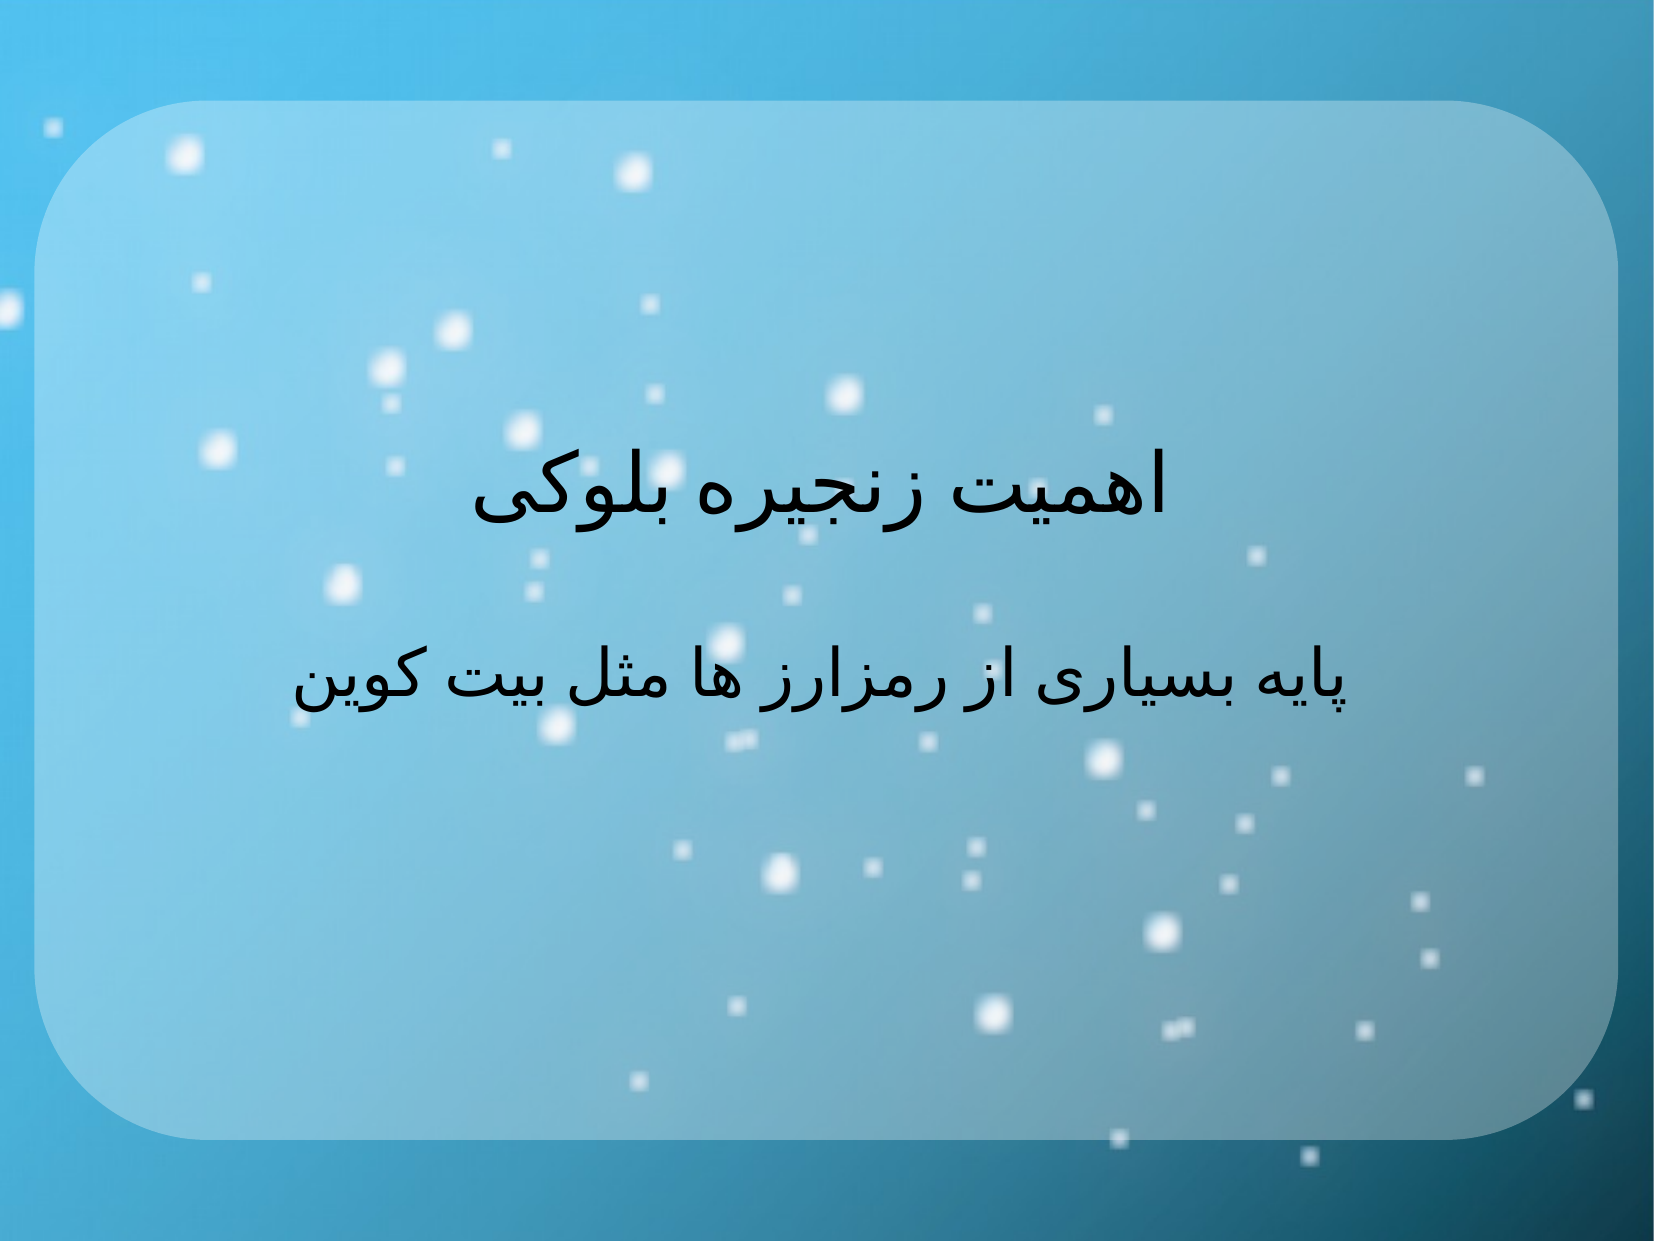

# اهمیت زنجیره بلوکی
پایه بسیاری از رمزارز ها مثل بیت کوین